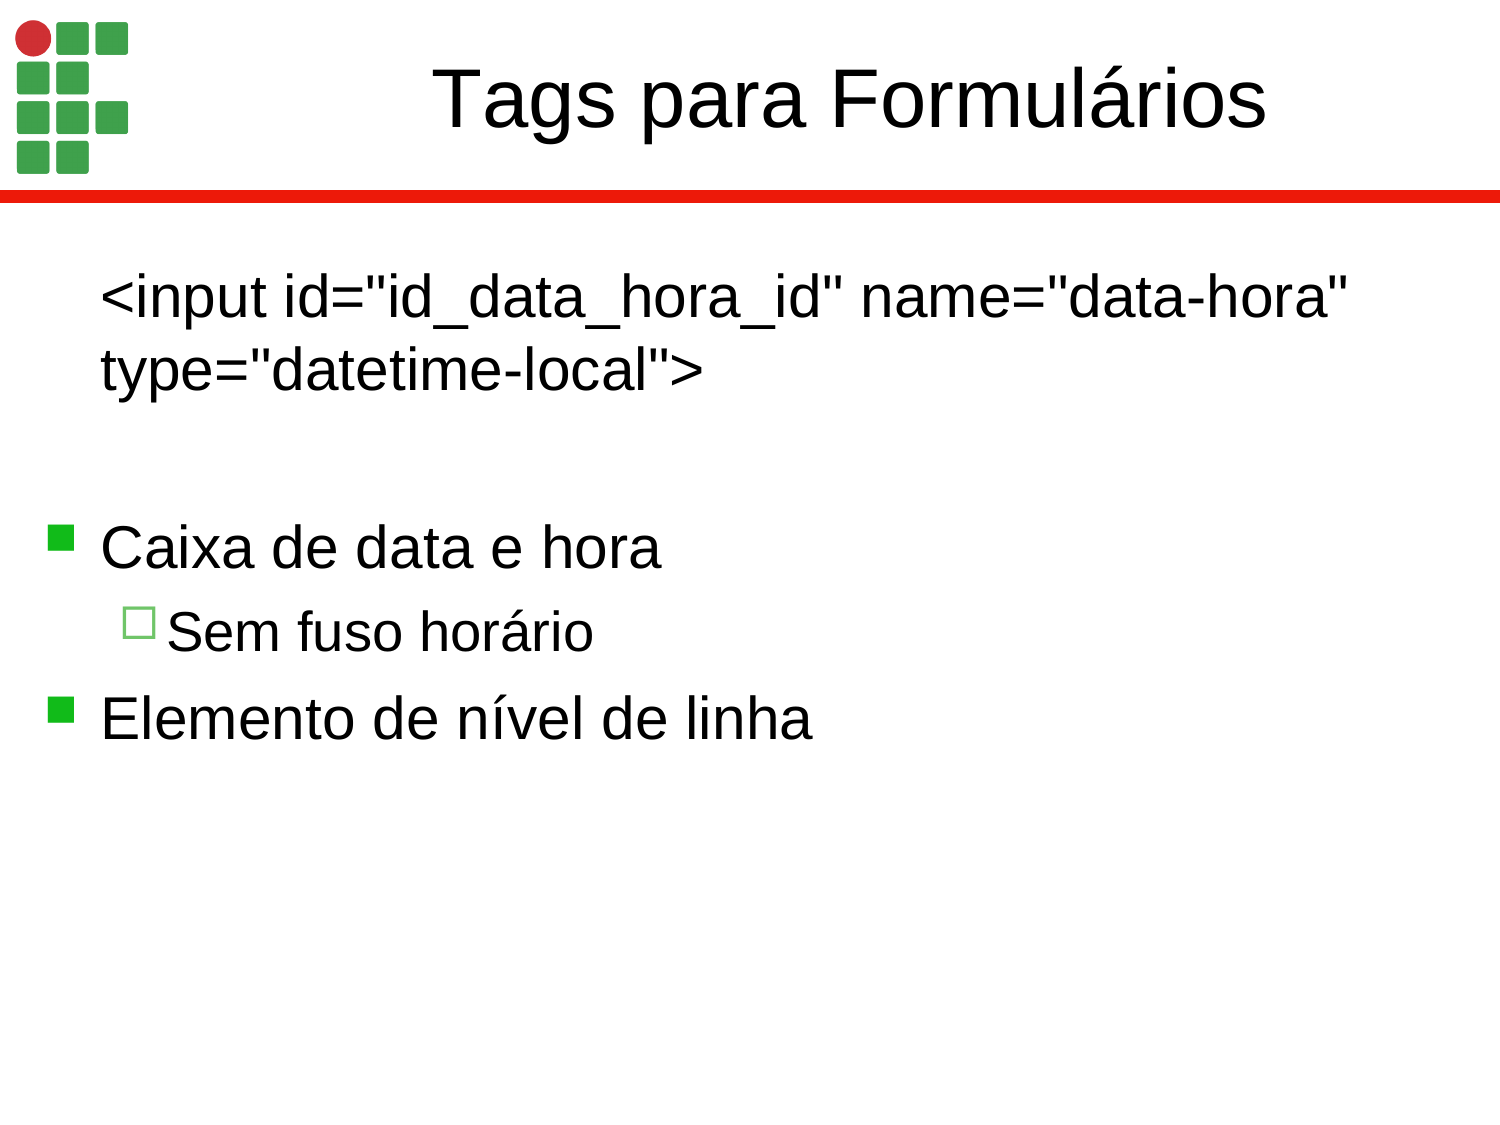

# Tags para Formulários
<input id="id_data_hora_id" name="data-hora" type="datetime-local">
Caixa de data e hora
Sem fuso horário
Elemento de nível de linha